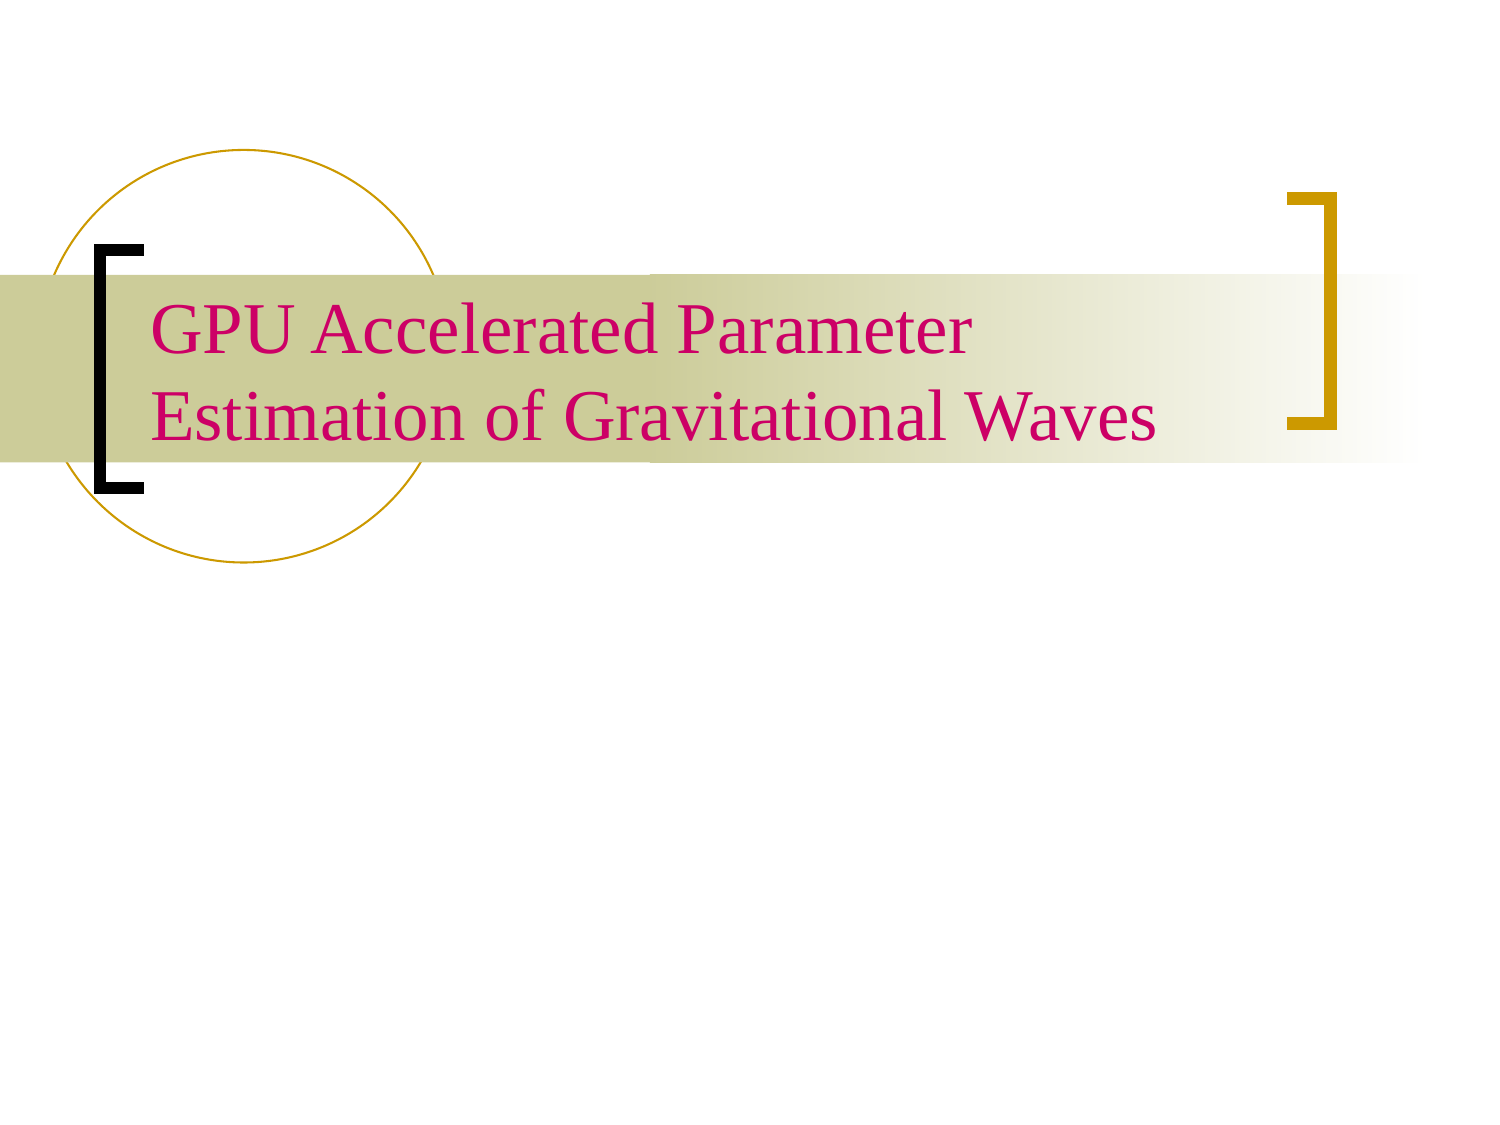

# GPU Accelerated Parameter Estimation of Gravitational Waves